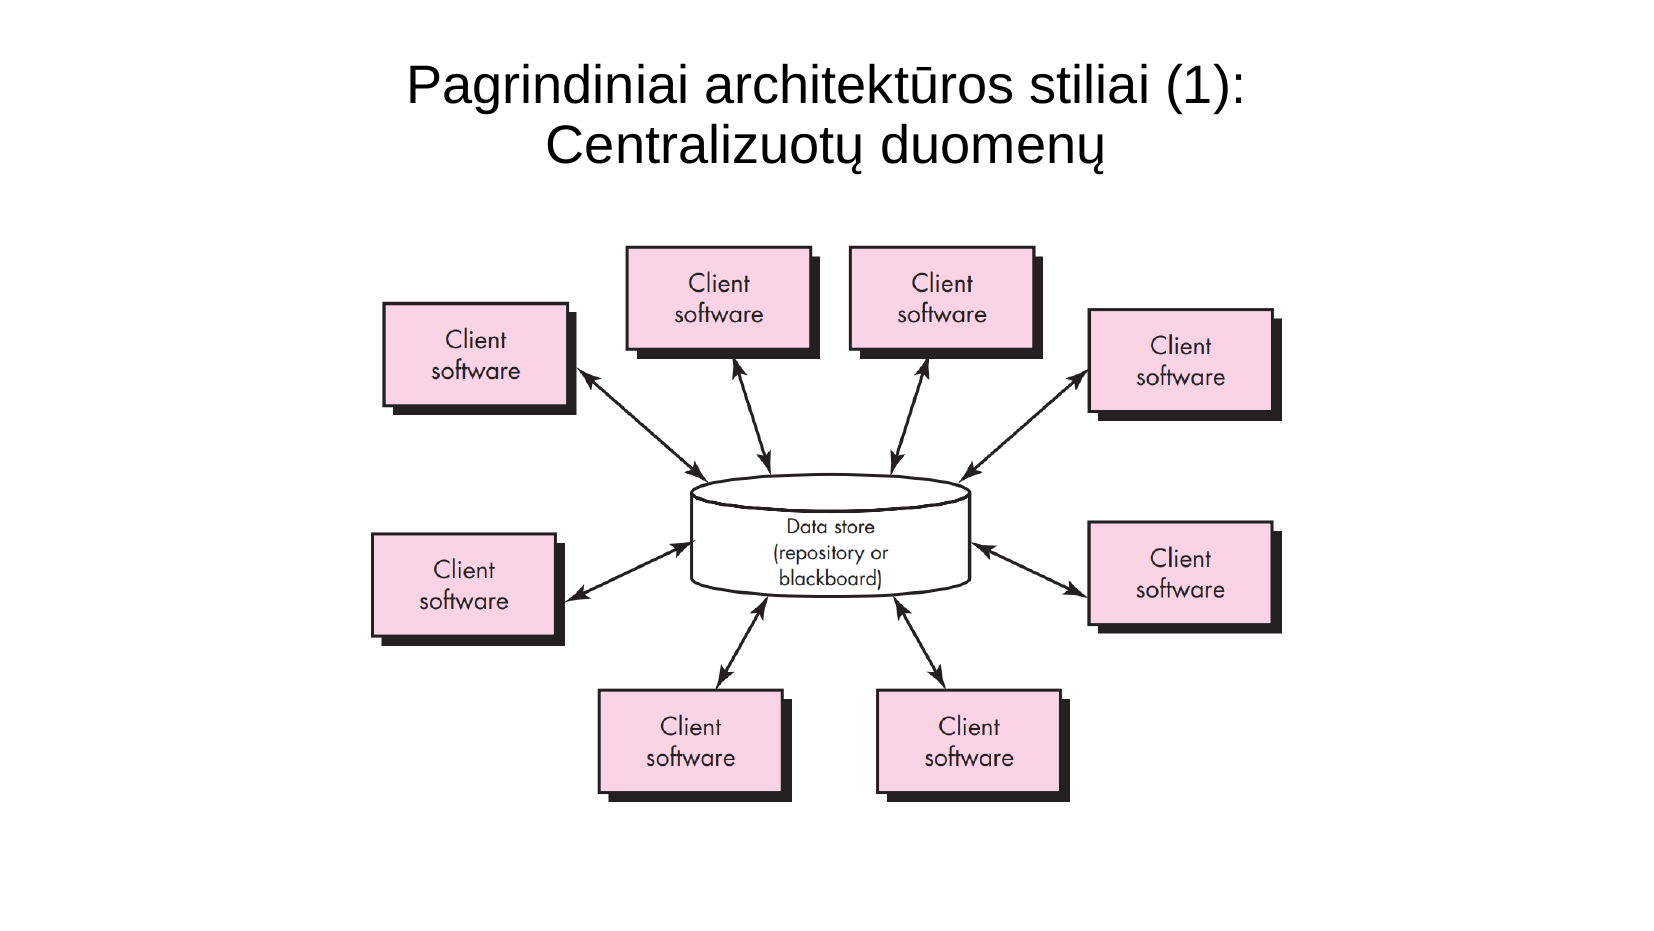

# Pagrindiniai architektūros stiliai (1): Centralizuotų duomenų